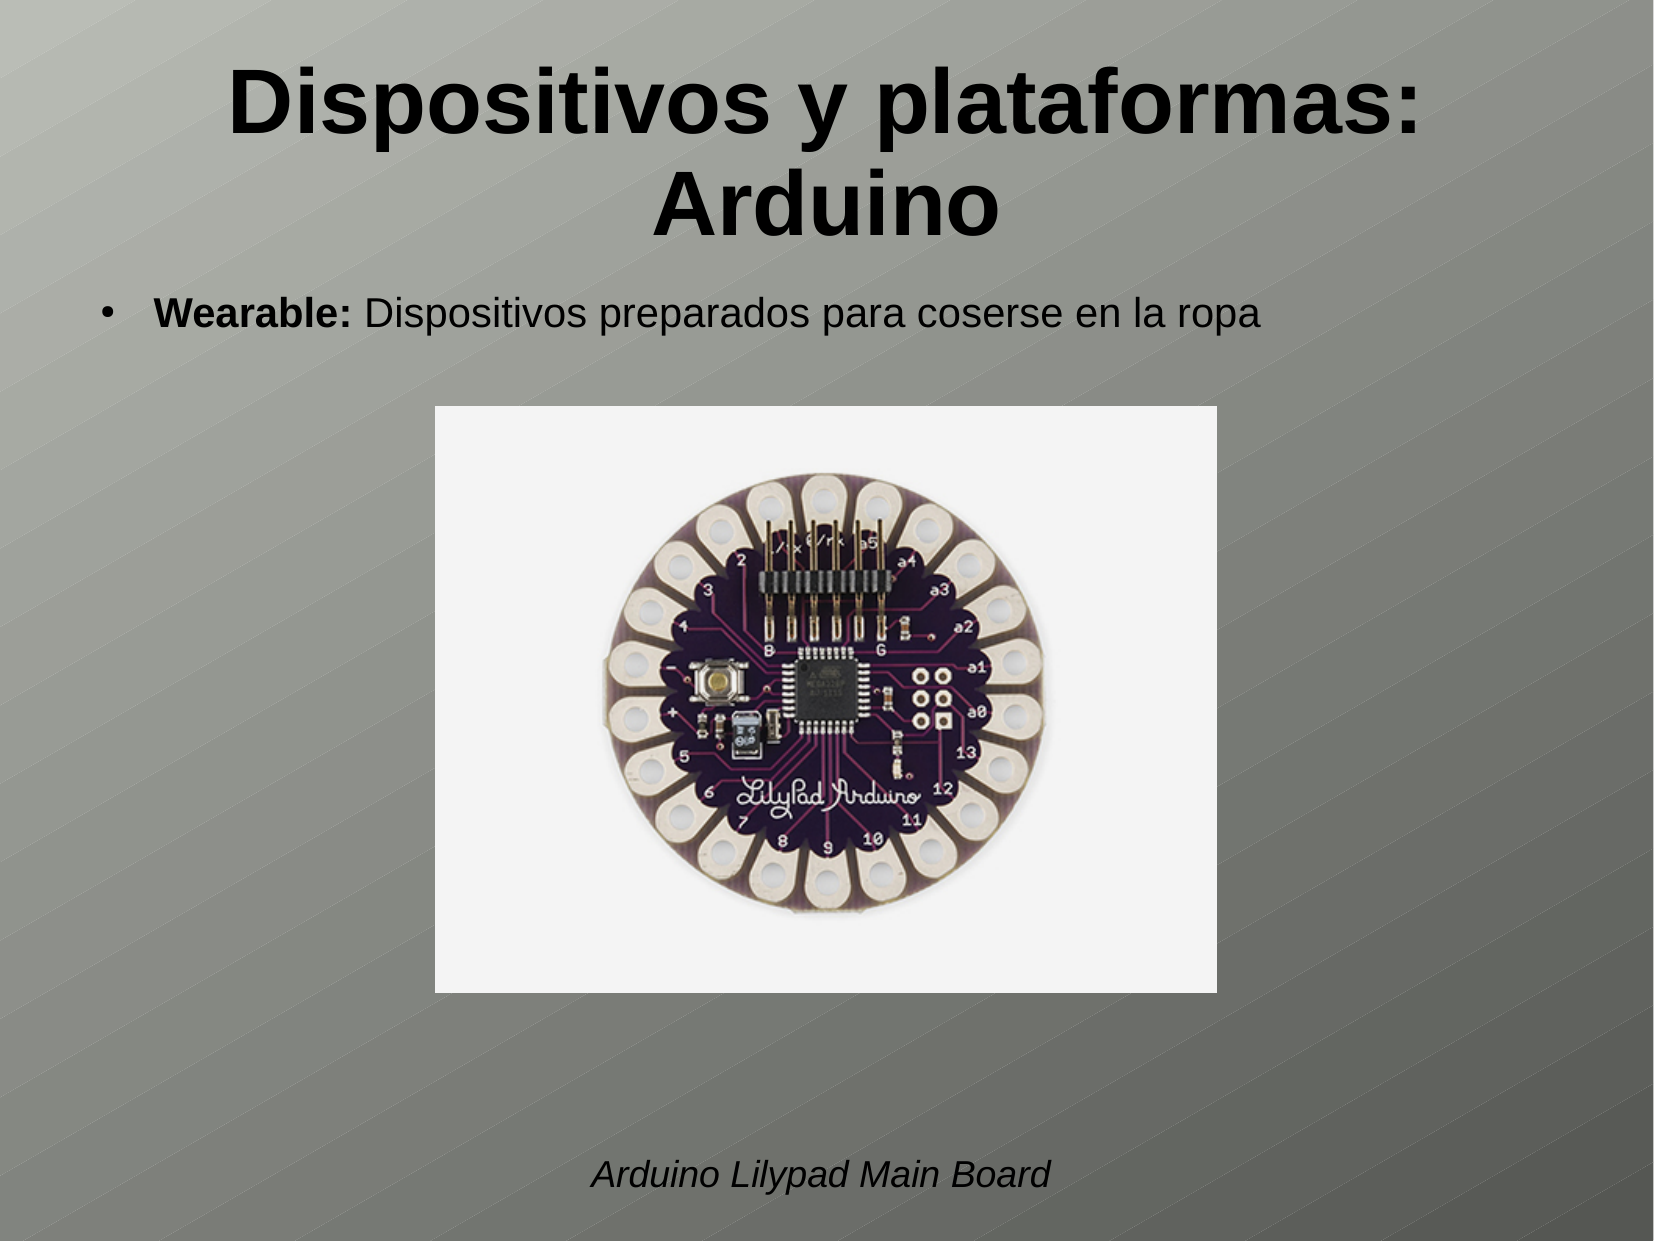

# Dispositivos y plataformas: Arduino
Wearable: Dispositivos preparados para coserse en la ropa
Arduino Lilypad Main Board